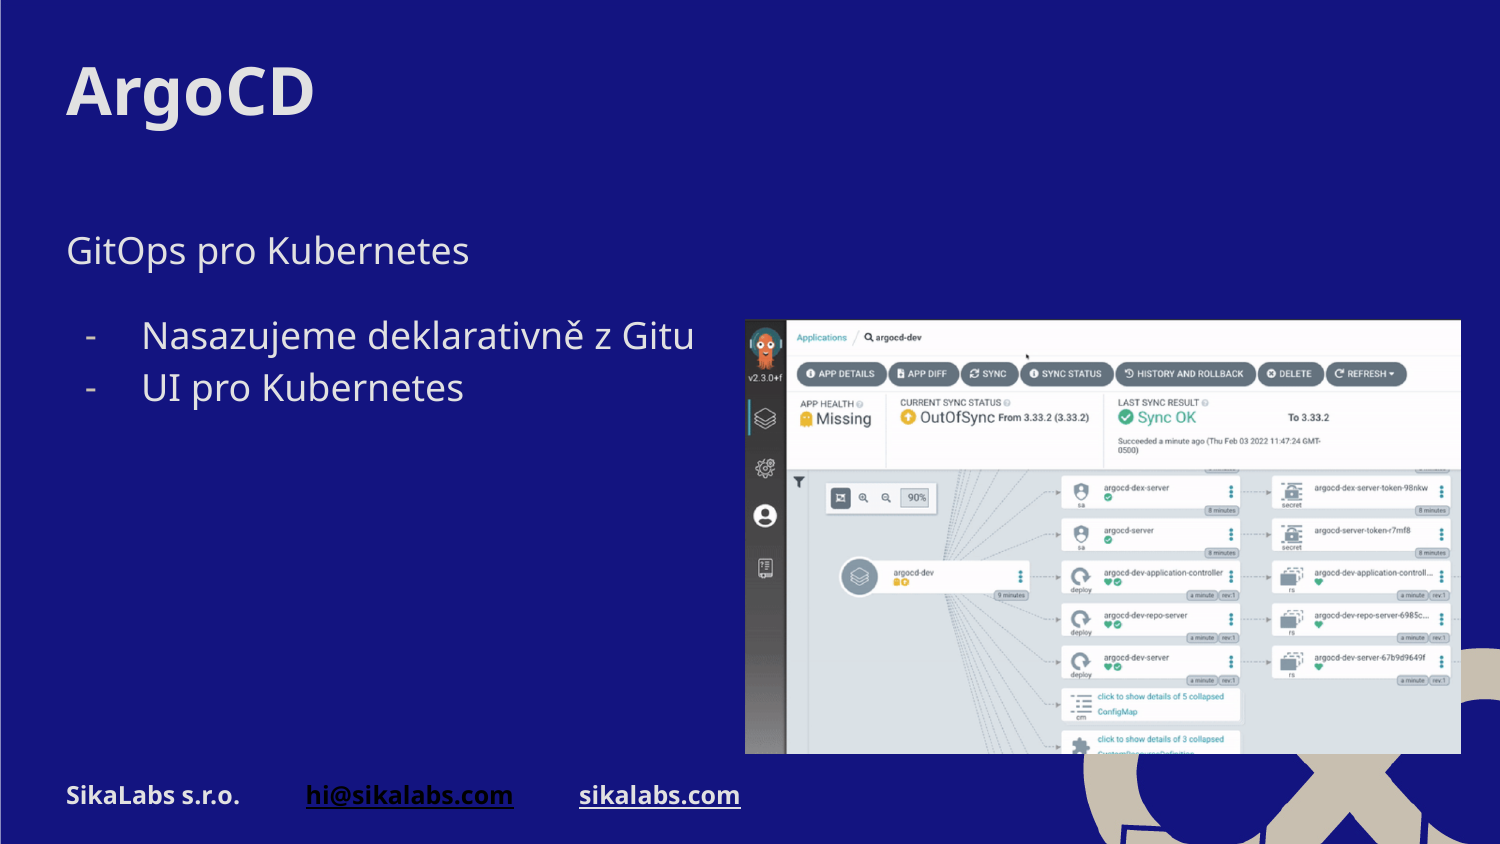

# ArgoCD
GitOps pro Kubernetes
Nasazujeme deklarativně z Gitu
UI pro Kubernetes